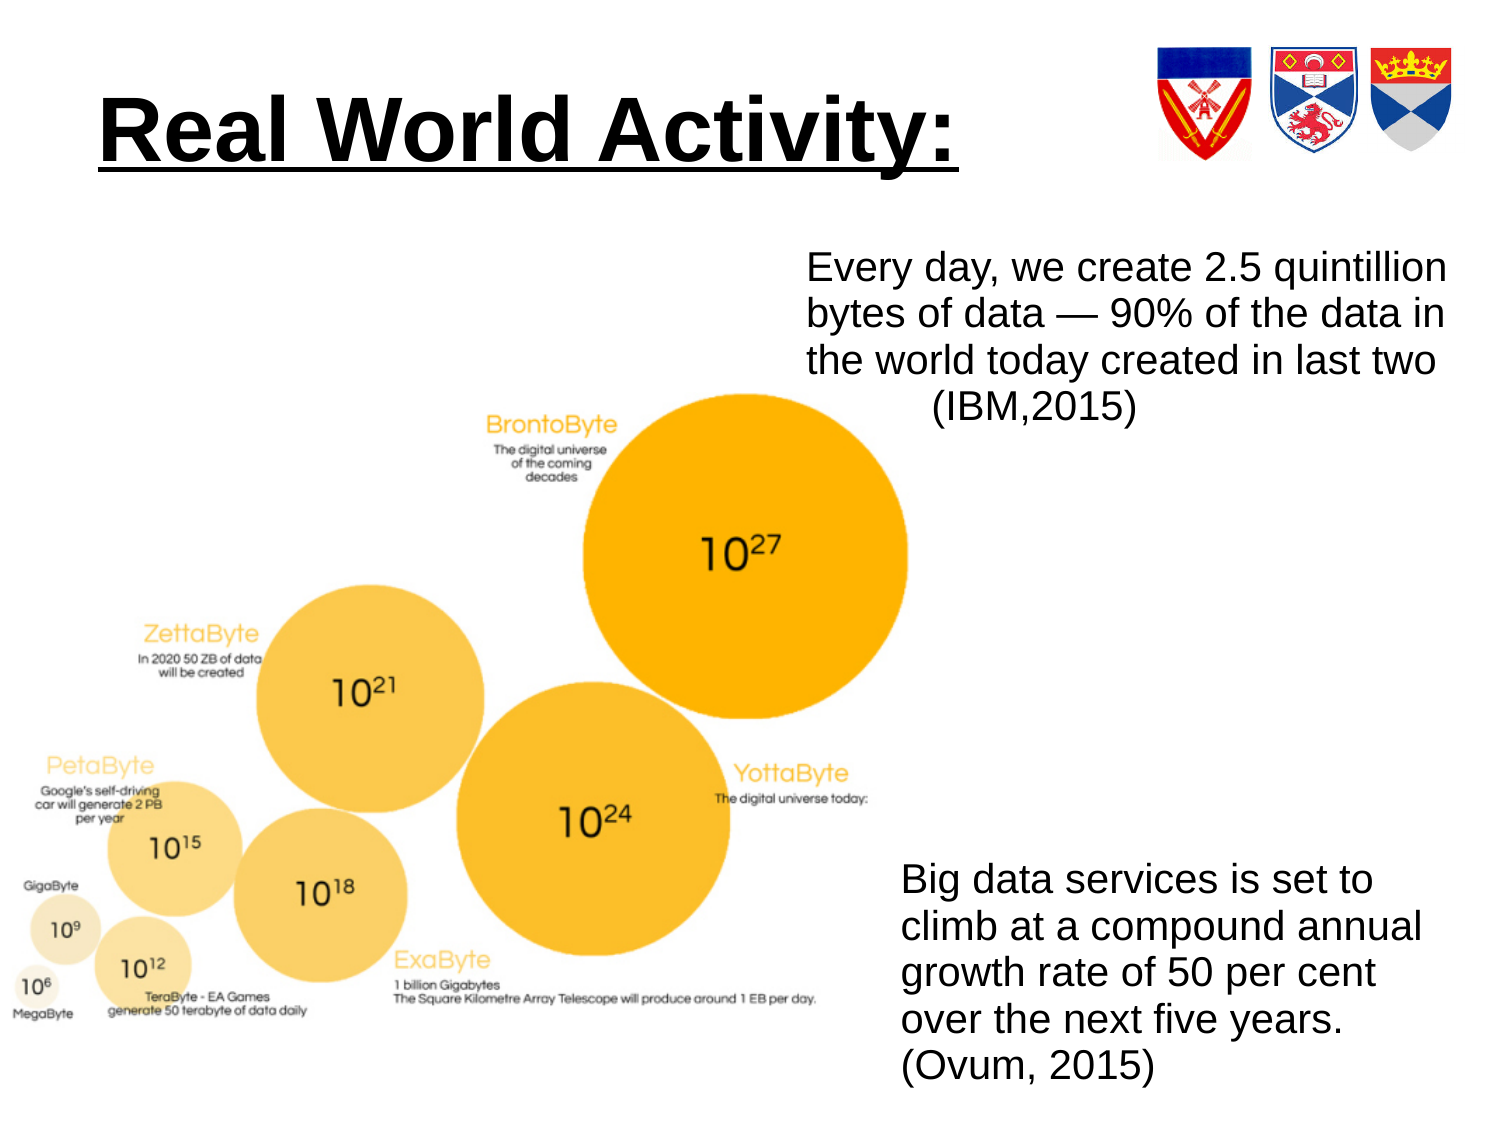

Real World Activity:
Every day, we create 2.5 quintillion bytes of data — 90% of the data in the world today created in last two years (IBM,2015)
Big data services is set to climb at a compound annual growth rate of 50 per cent over the next five years. (Ovum, 2015)